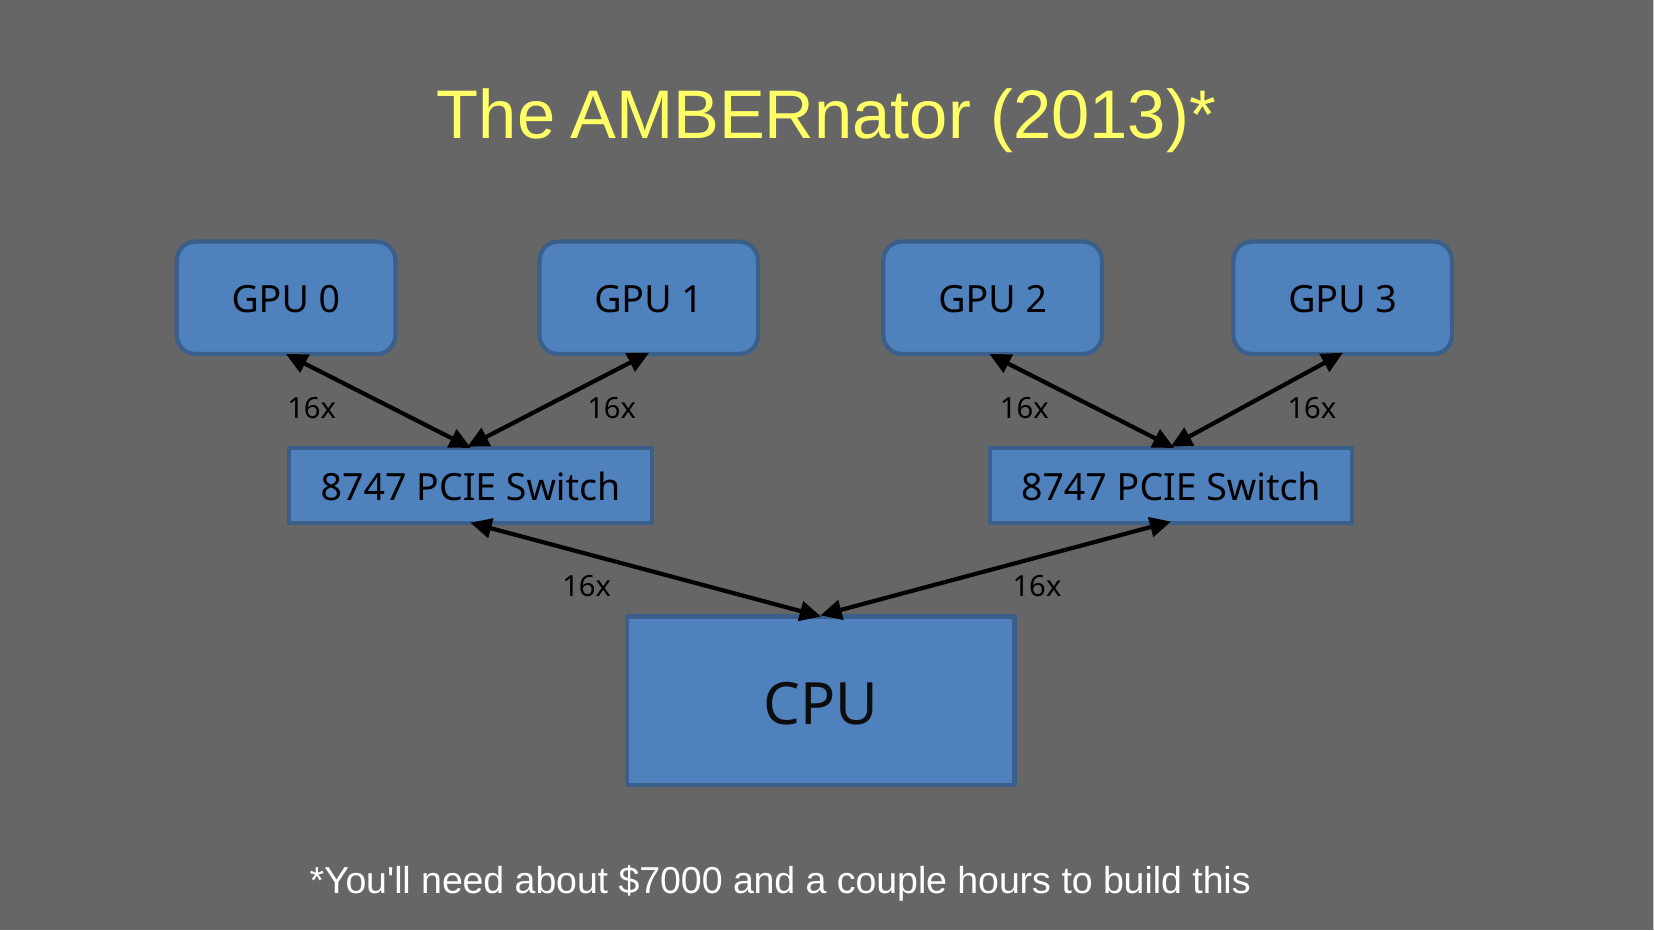

# The AMBERnator (2013)*
GPU 0
GPU 1
GPU 2
GPU 3
16x
16x
16x
16x
8747 PCIE Switch
8747 PCIE Switch
16x
16x
CPU
*You'll need about $7000 and a couple hours to build this